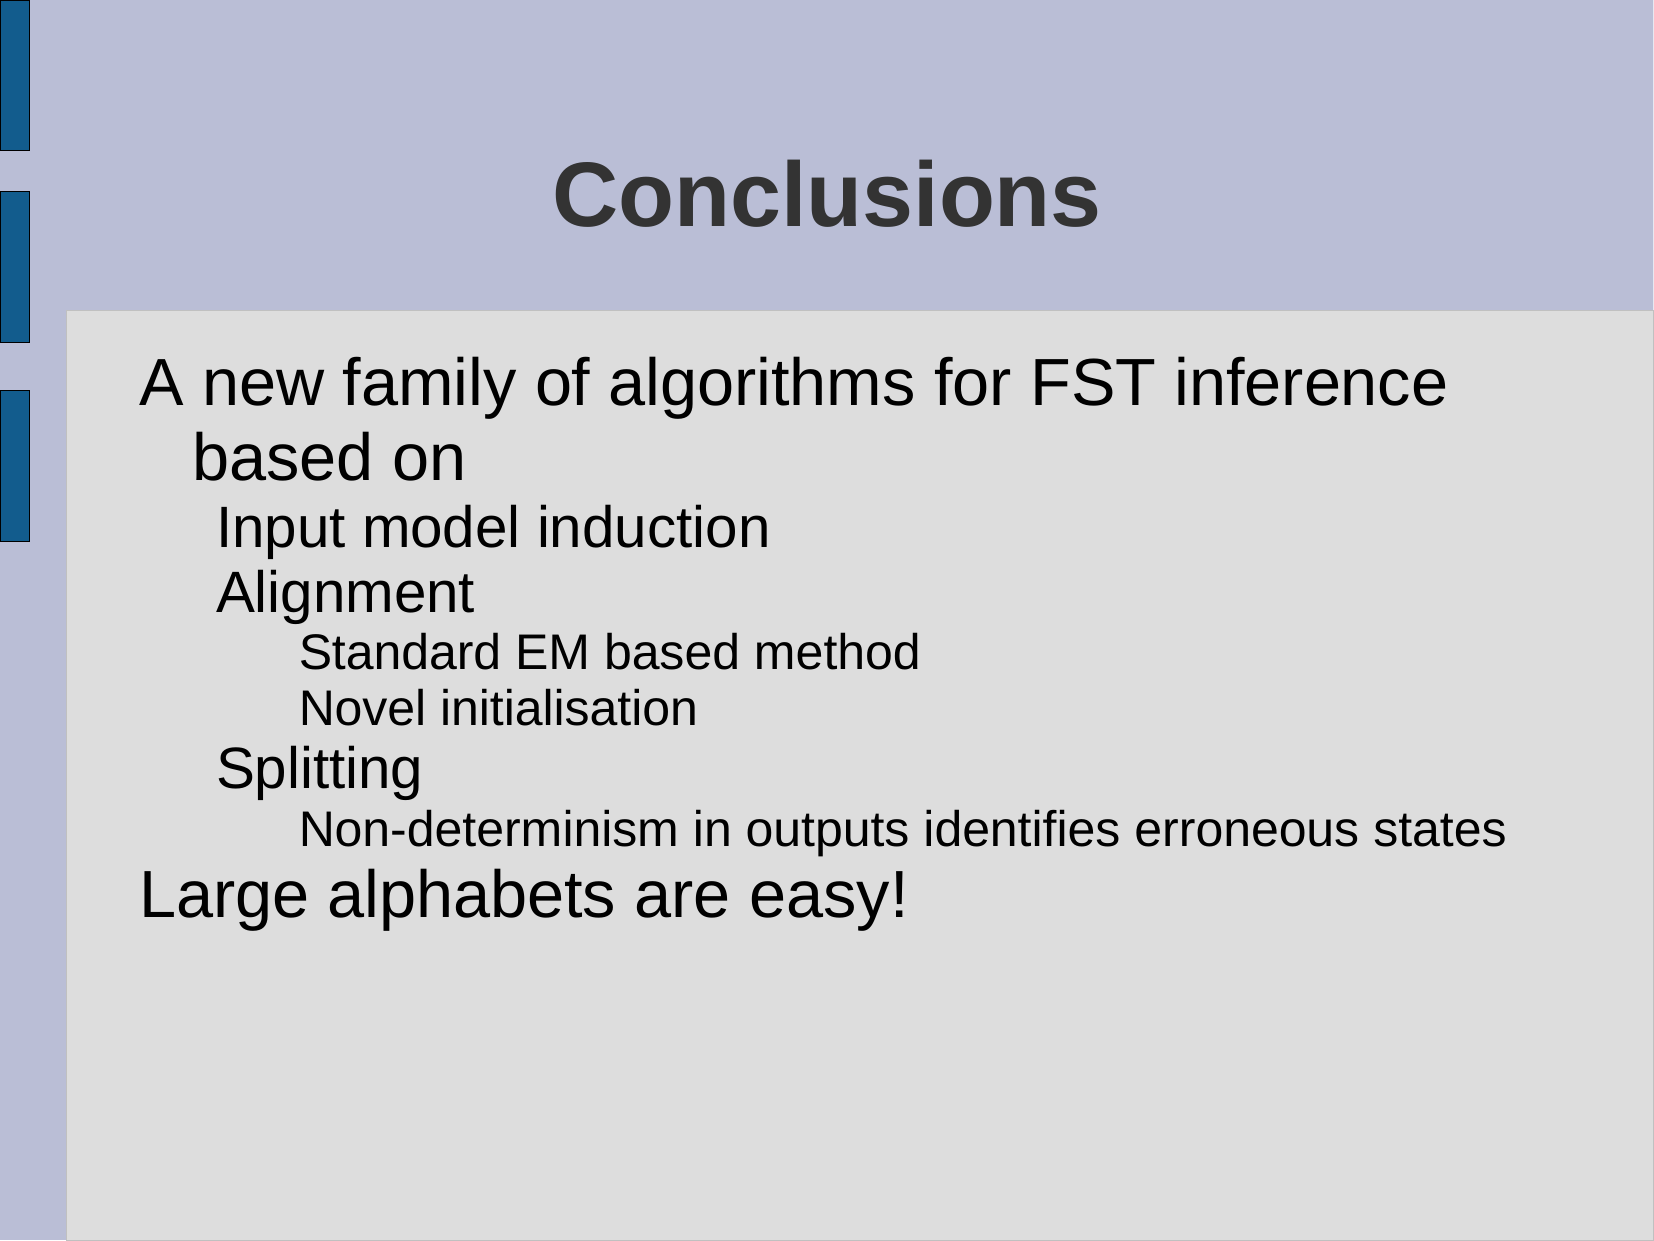

# Conclusions
A new family of algorithms for FST inference based on
Input model induction
Alignment
Standard EM based method
Novel initialisation
Splitting
Non-determinism in outputs identifies erroneous states
Large alphabets are easy!